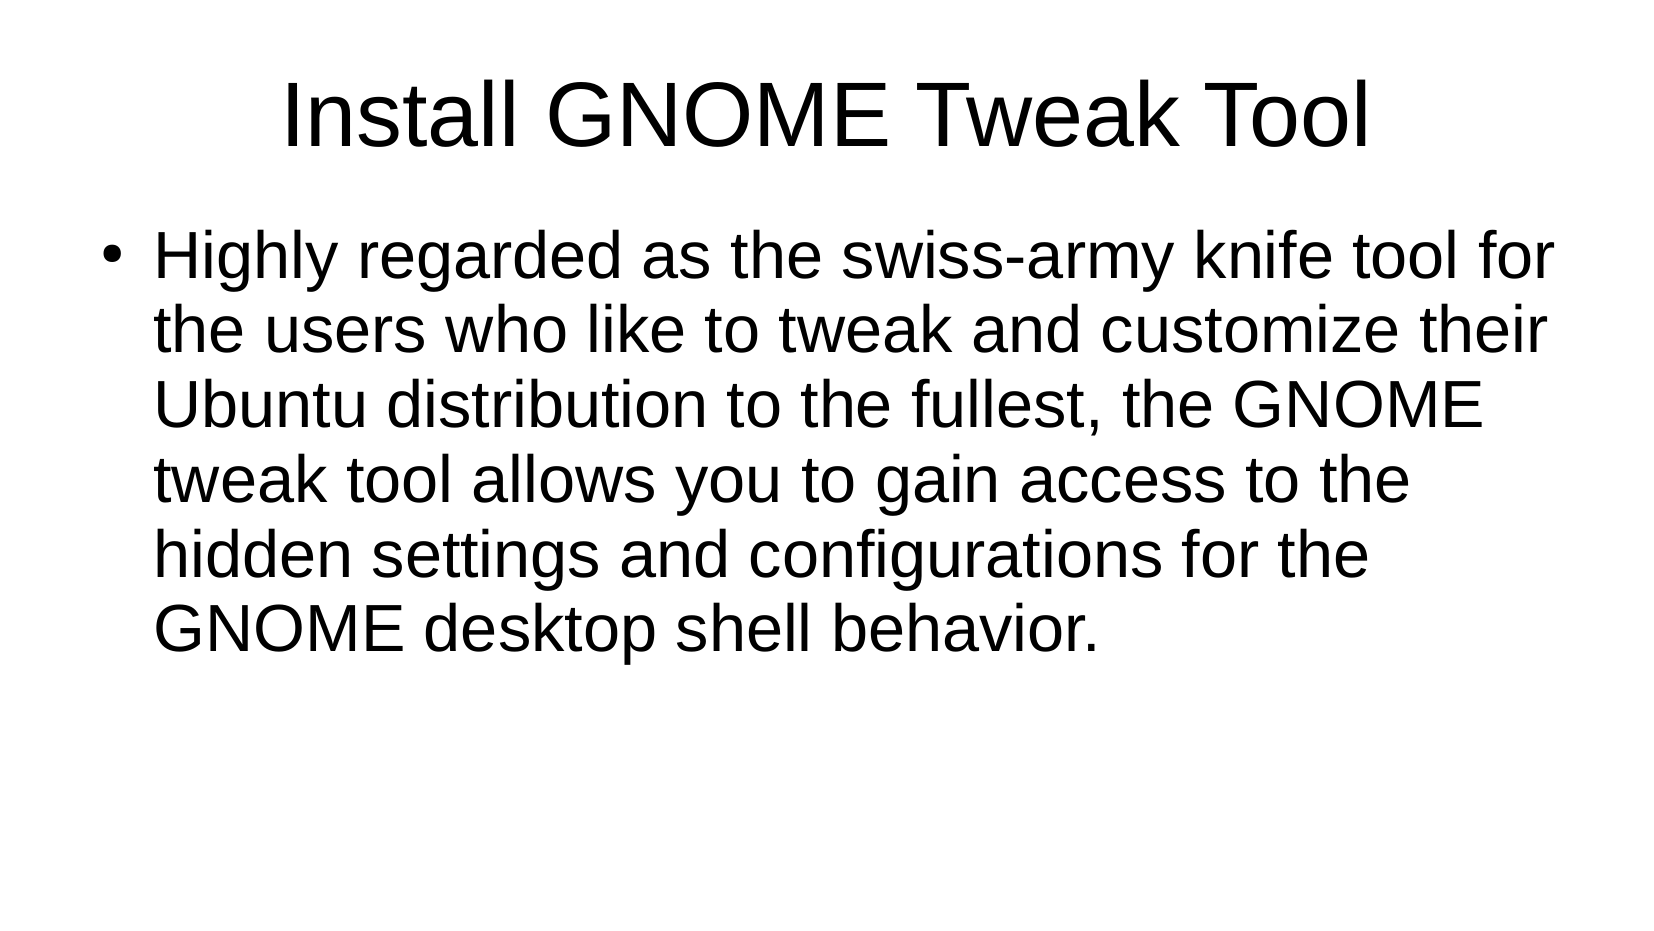

# Install GNOME Tweak Tool
Highly regarded as the swiss-army knife tool for the users who like to tweak and customize their Ubuntu distribution to the fullest, the GNOME tweak tool allows you to gain access to the hidden settings and configurations for the GNOME desktop shell behavior.